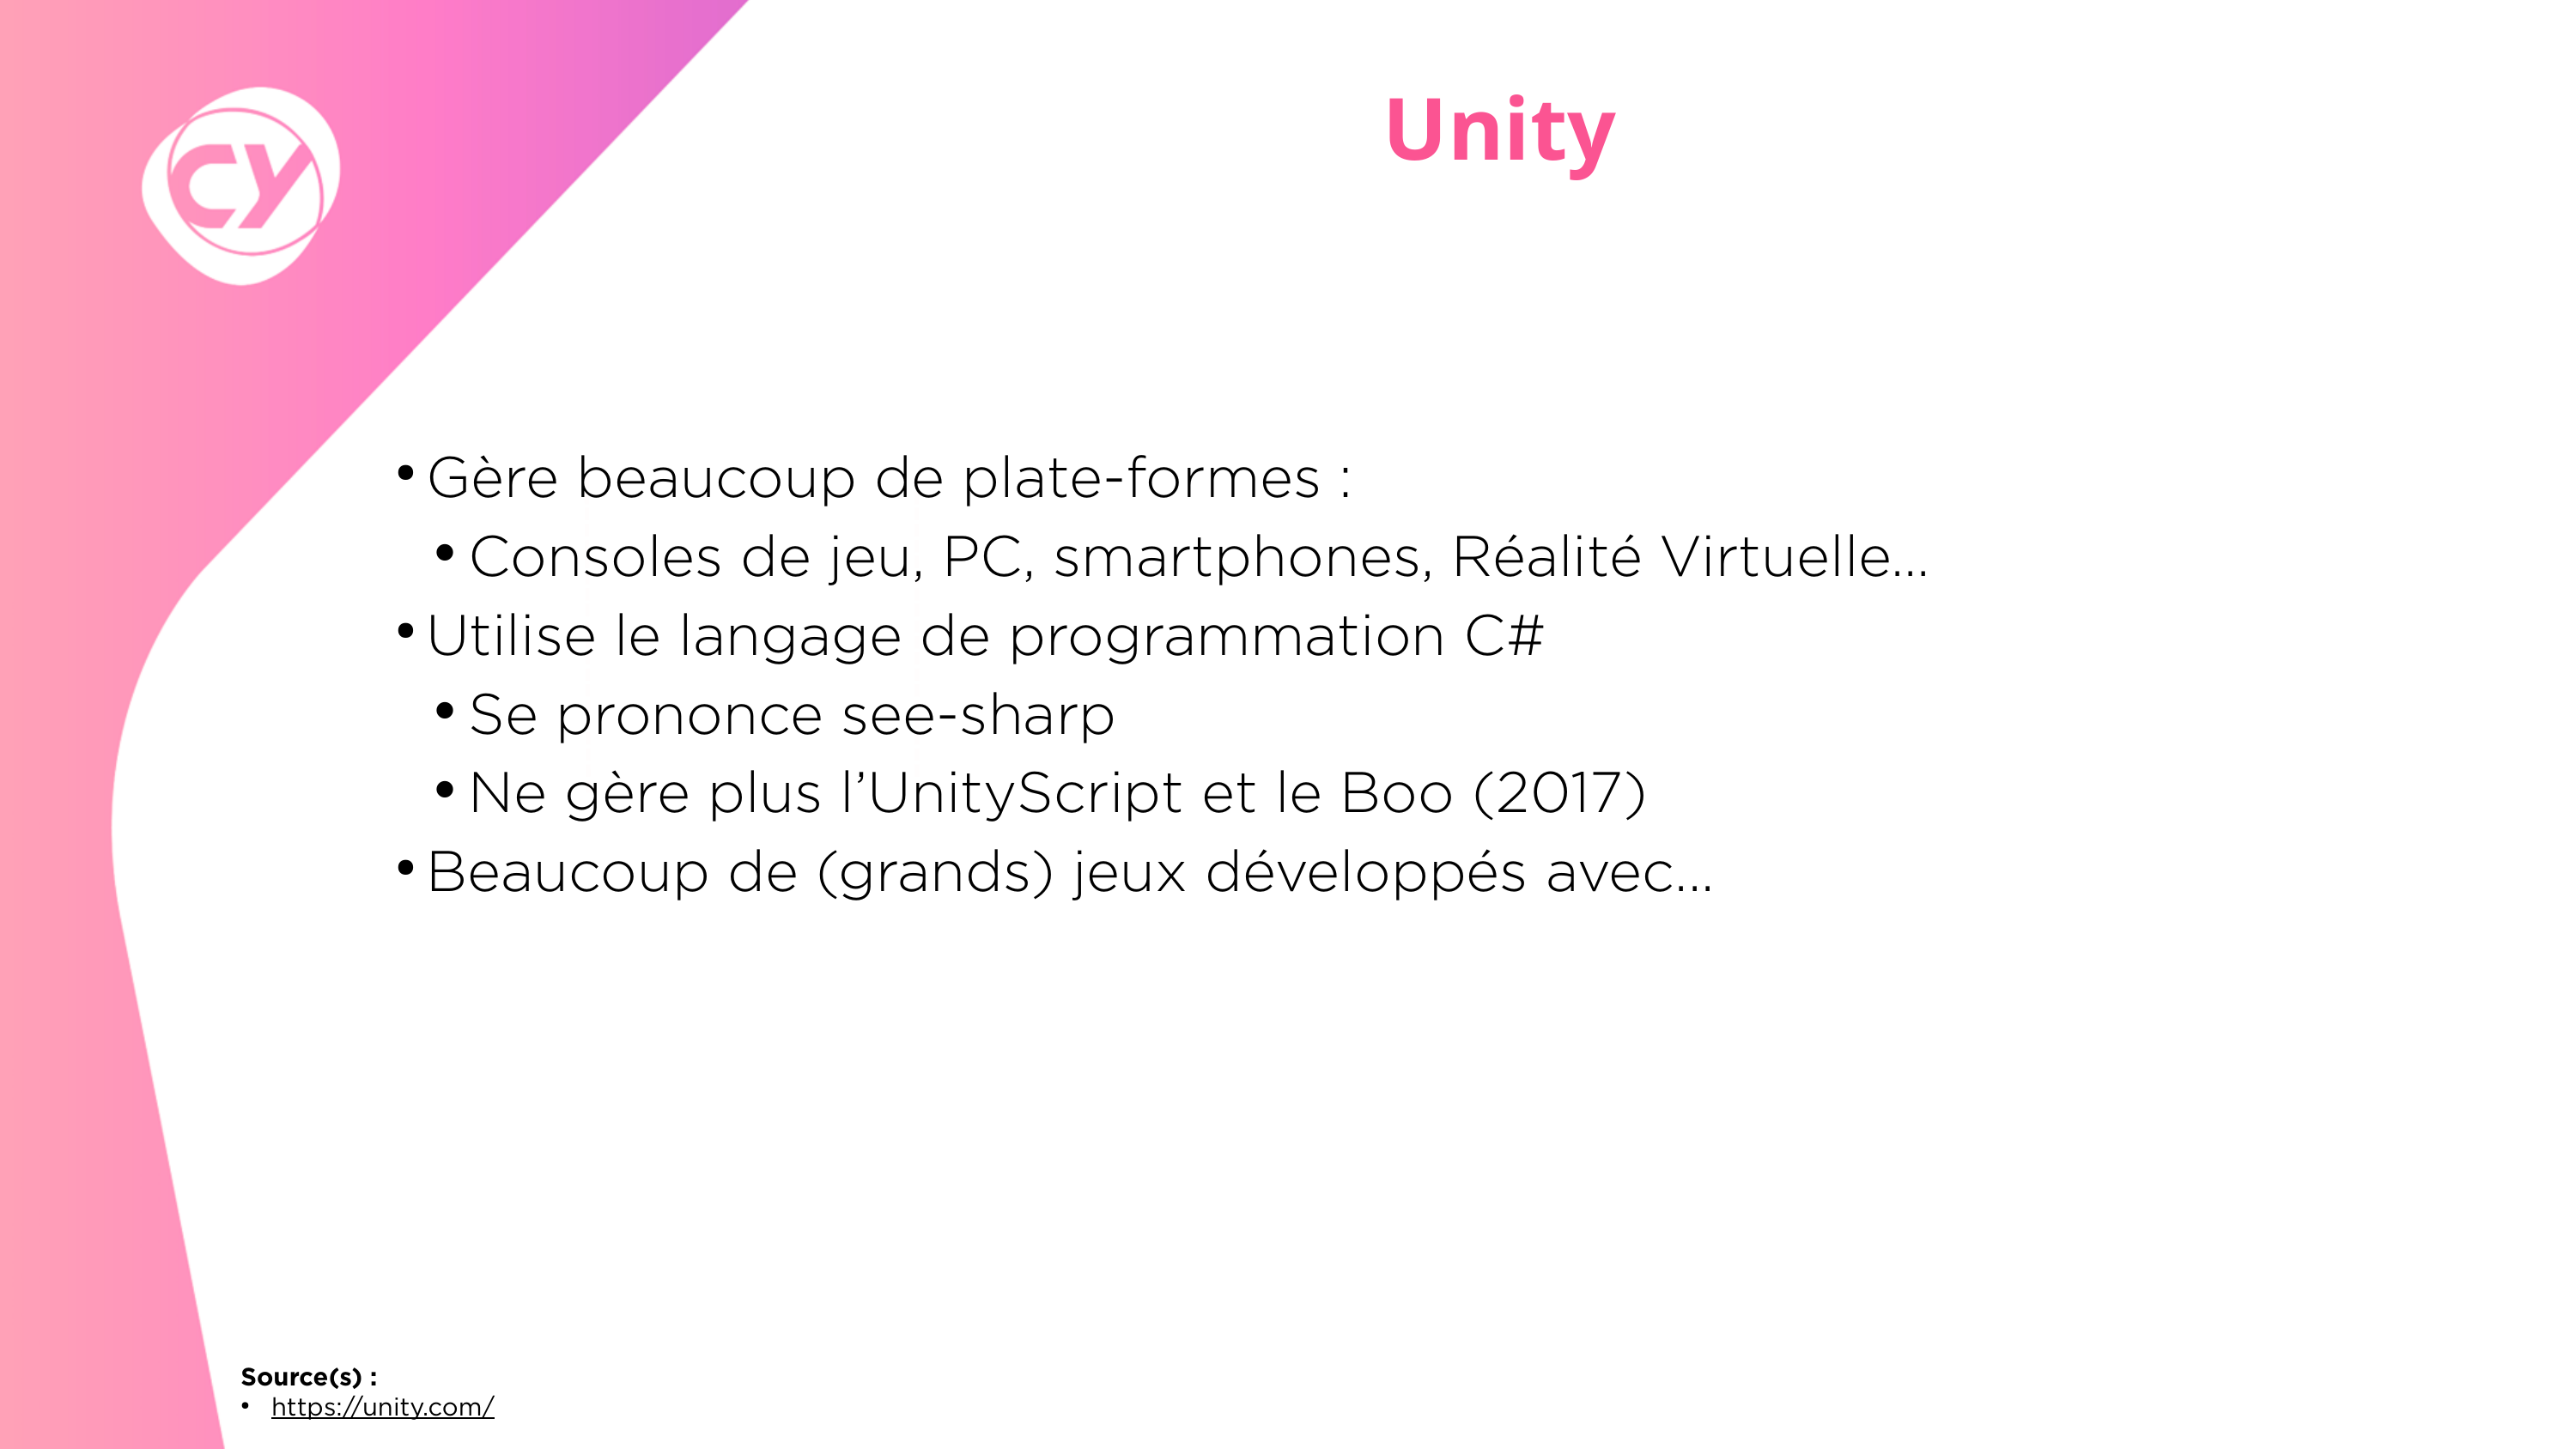

Unity
Gère beaucoup de plate-formes :
Consoles de jeu, PC, smartphones, Réalité Virtuelle…
Utilise le langage de programmation C#
Se prononce see-sharp
Ne gère plus l’UnityScript et le Boo (2017)
Beaucoup de (grands) jeux développés avec...
Source(s) :
https://unity.com/